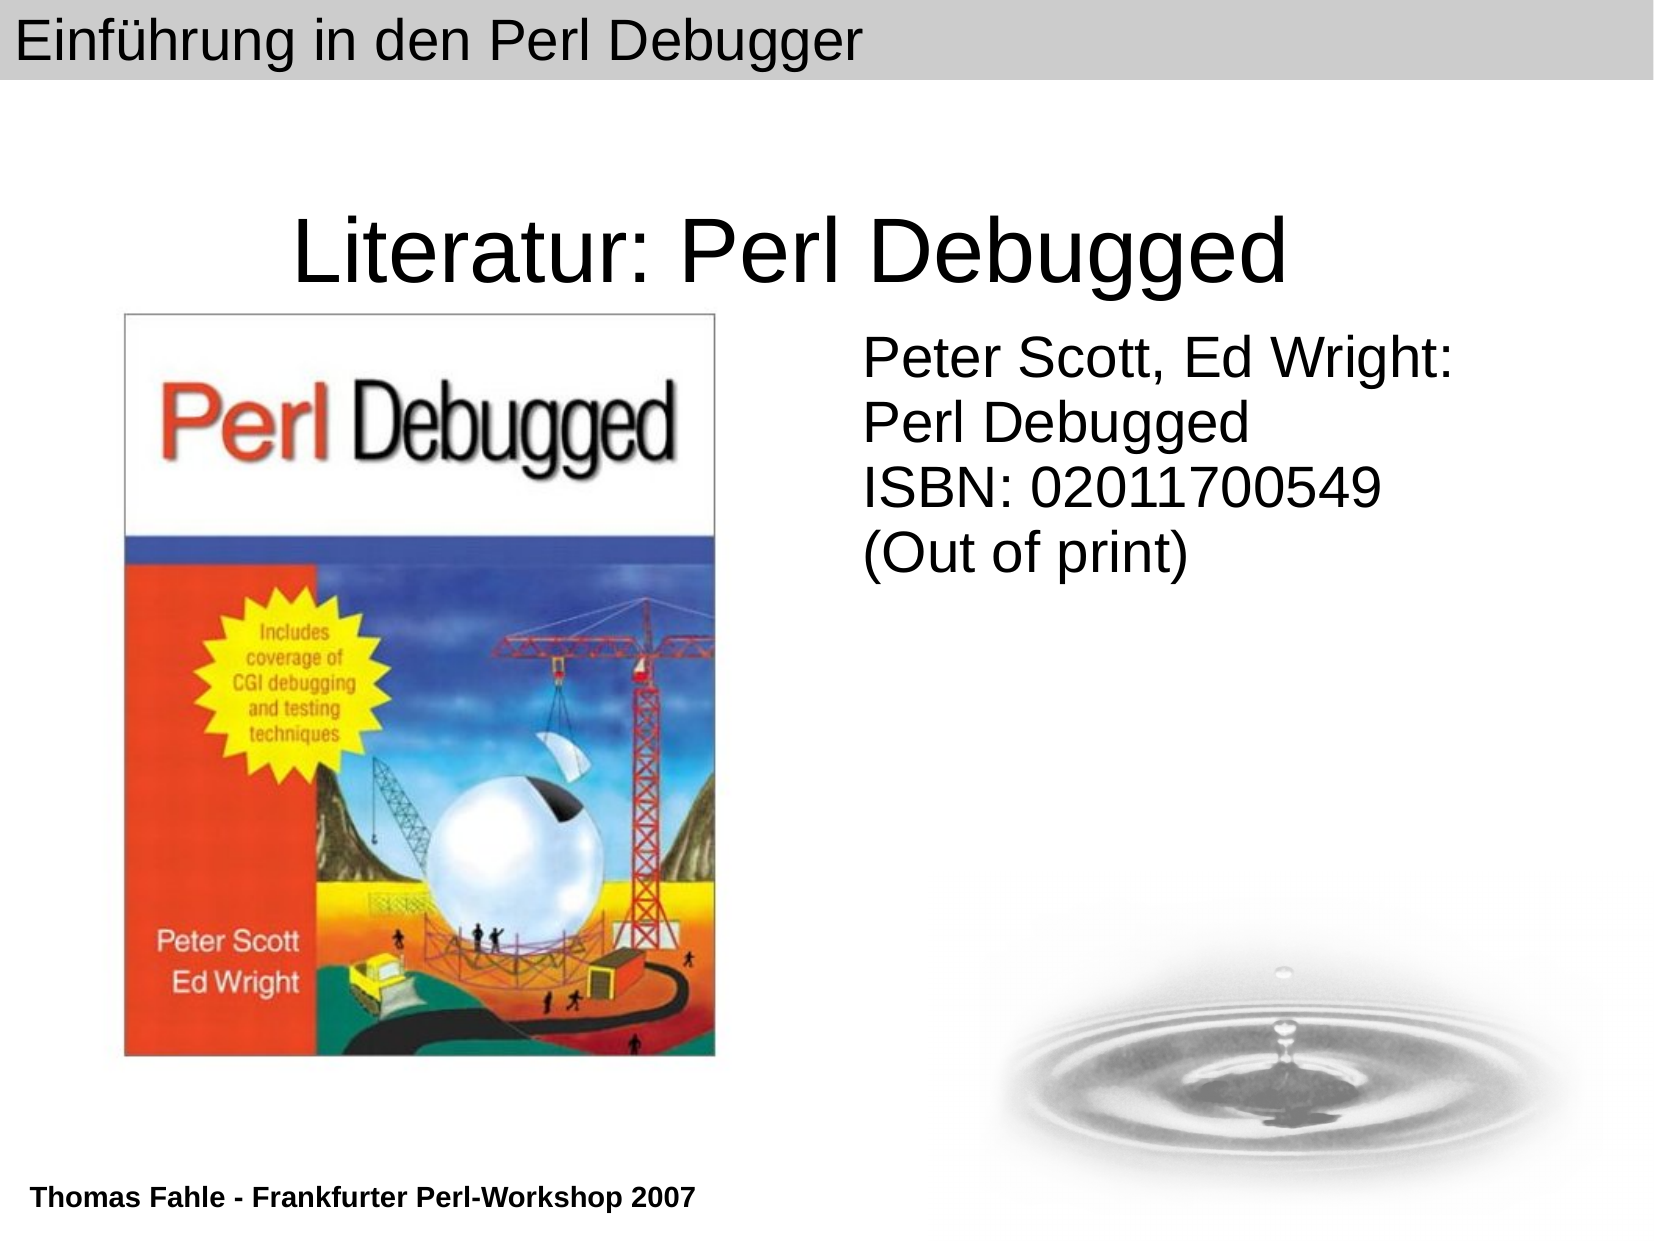

# Literatur: Perl Debugged
Peter Scott, Ed Wright:
Perl Debugged
ISBN: 02011700549
(Out of print)